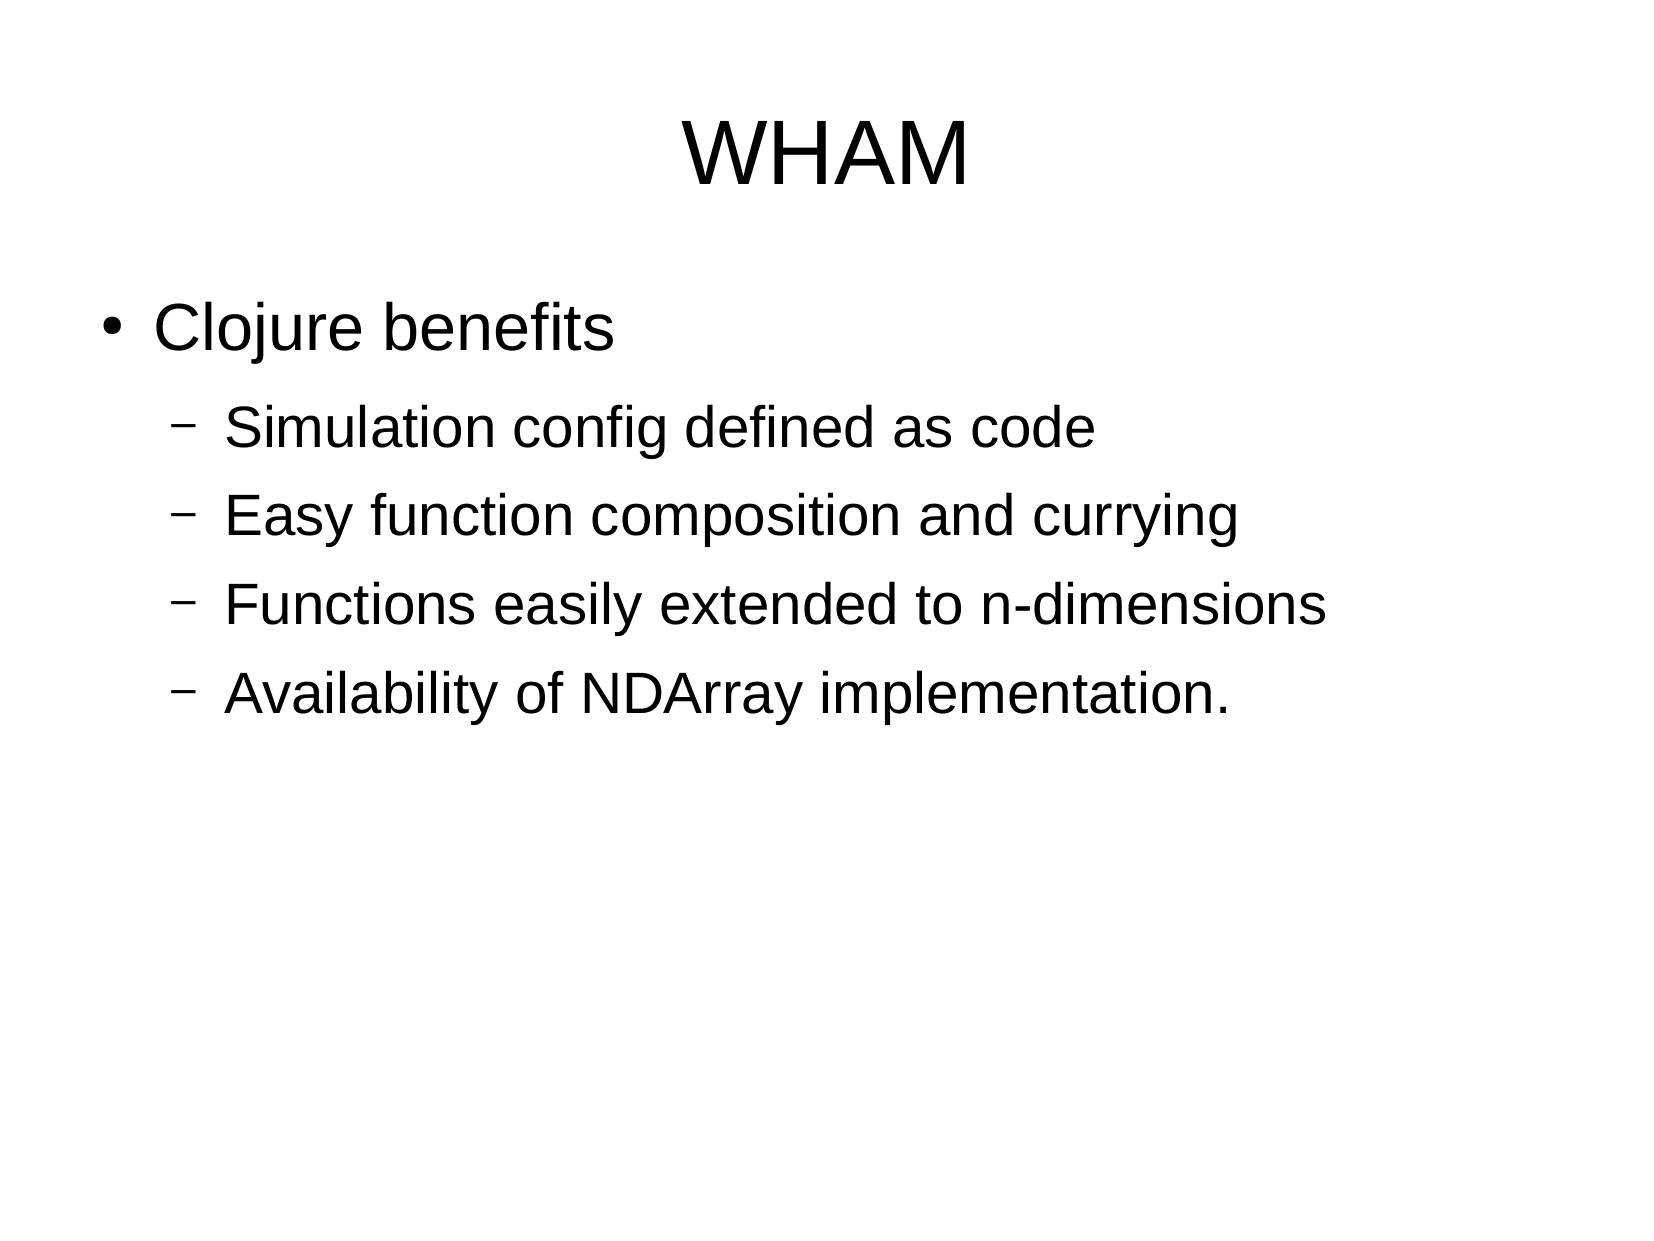

# WHAM
Clojure benefits
Simulation config defined as code
Easy function composition and currying
Functions easily extended to n-dimensions
Availability of NDArray implementation.